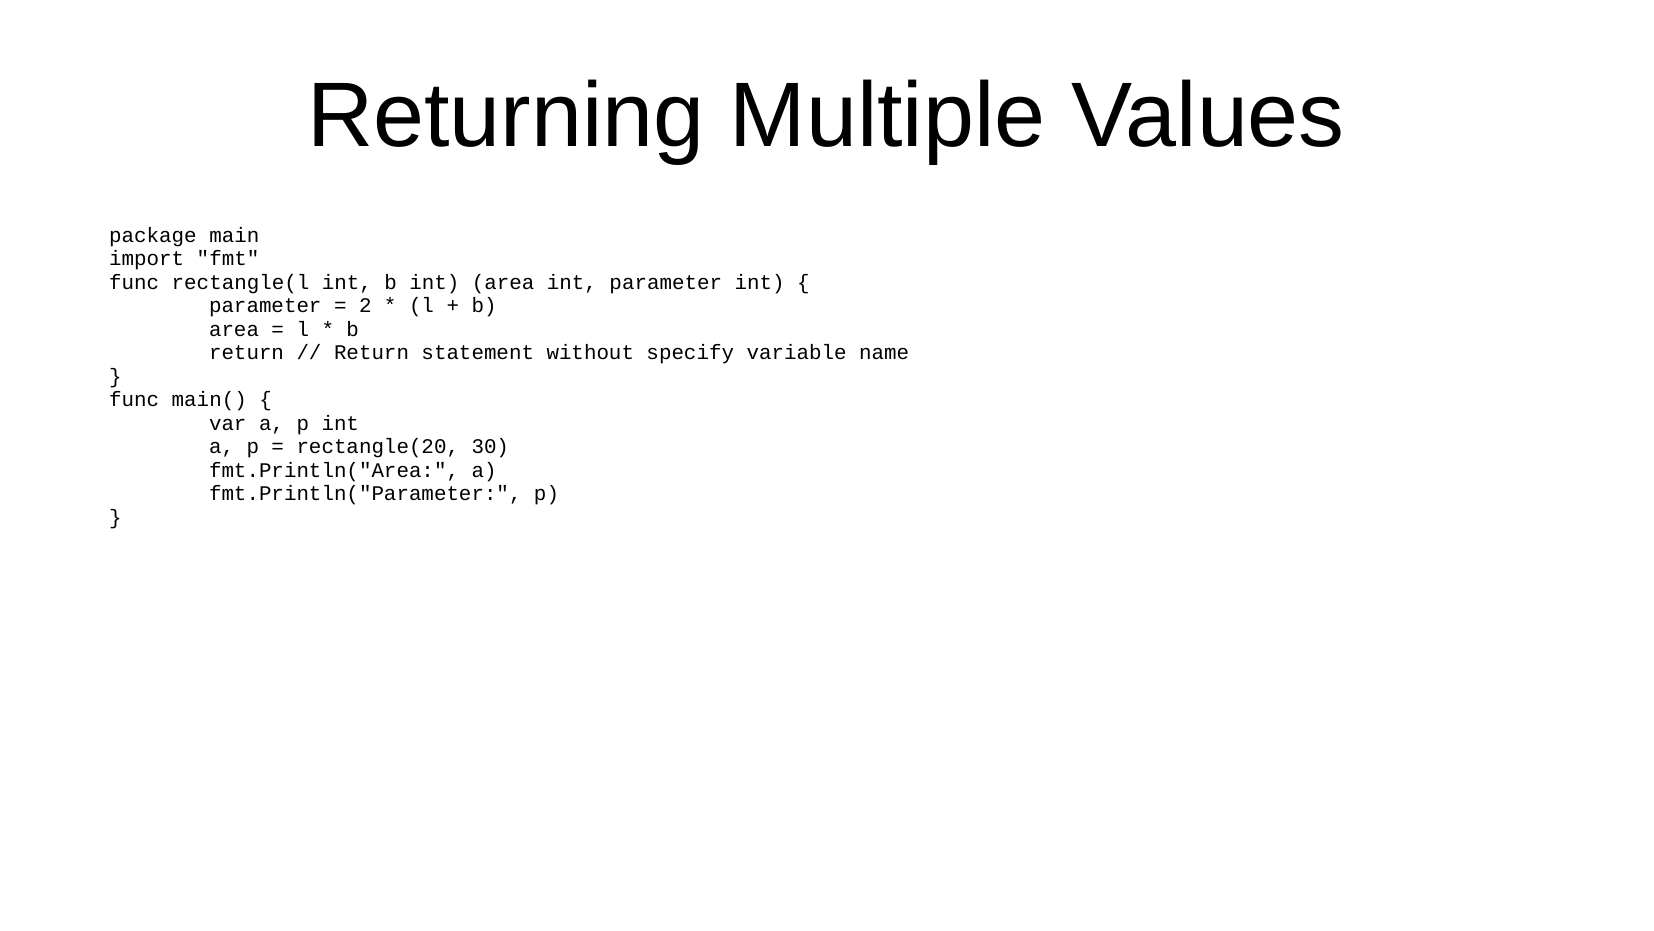

# Returning Multiple Values
package main
import "fmt"
func rectangle(l int, b int) (area int, parameter int) {
 parameter = 2 * (l + b)
 area = l * b
 return // Return statement without specify variable name
}
func main() {
 var a, p int
 a, p = rectangle(20, 30)
 fmt.Println("Area:", a)
 fmt.Println("Parameter:", p)
}